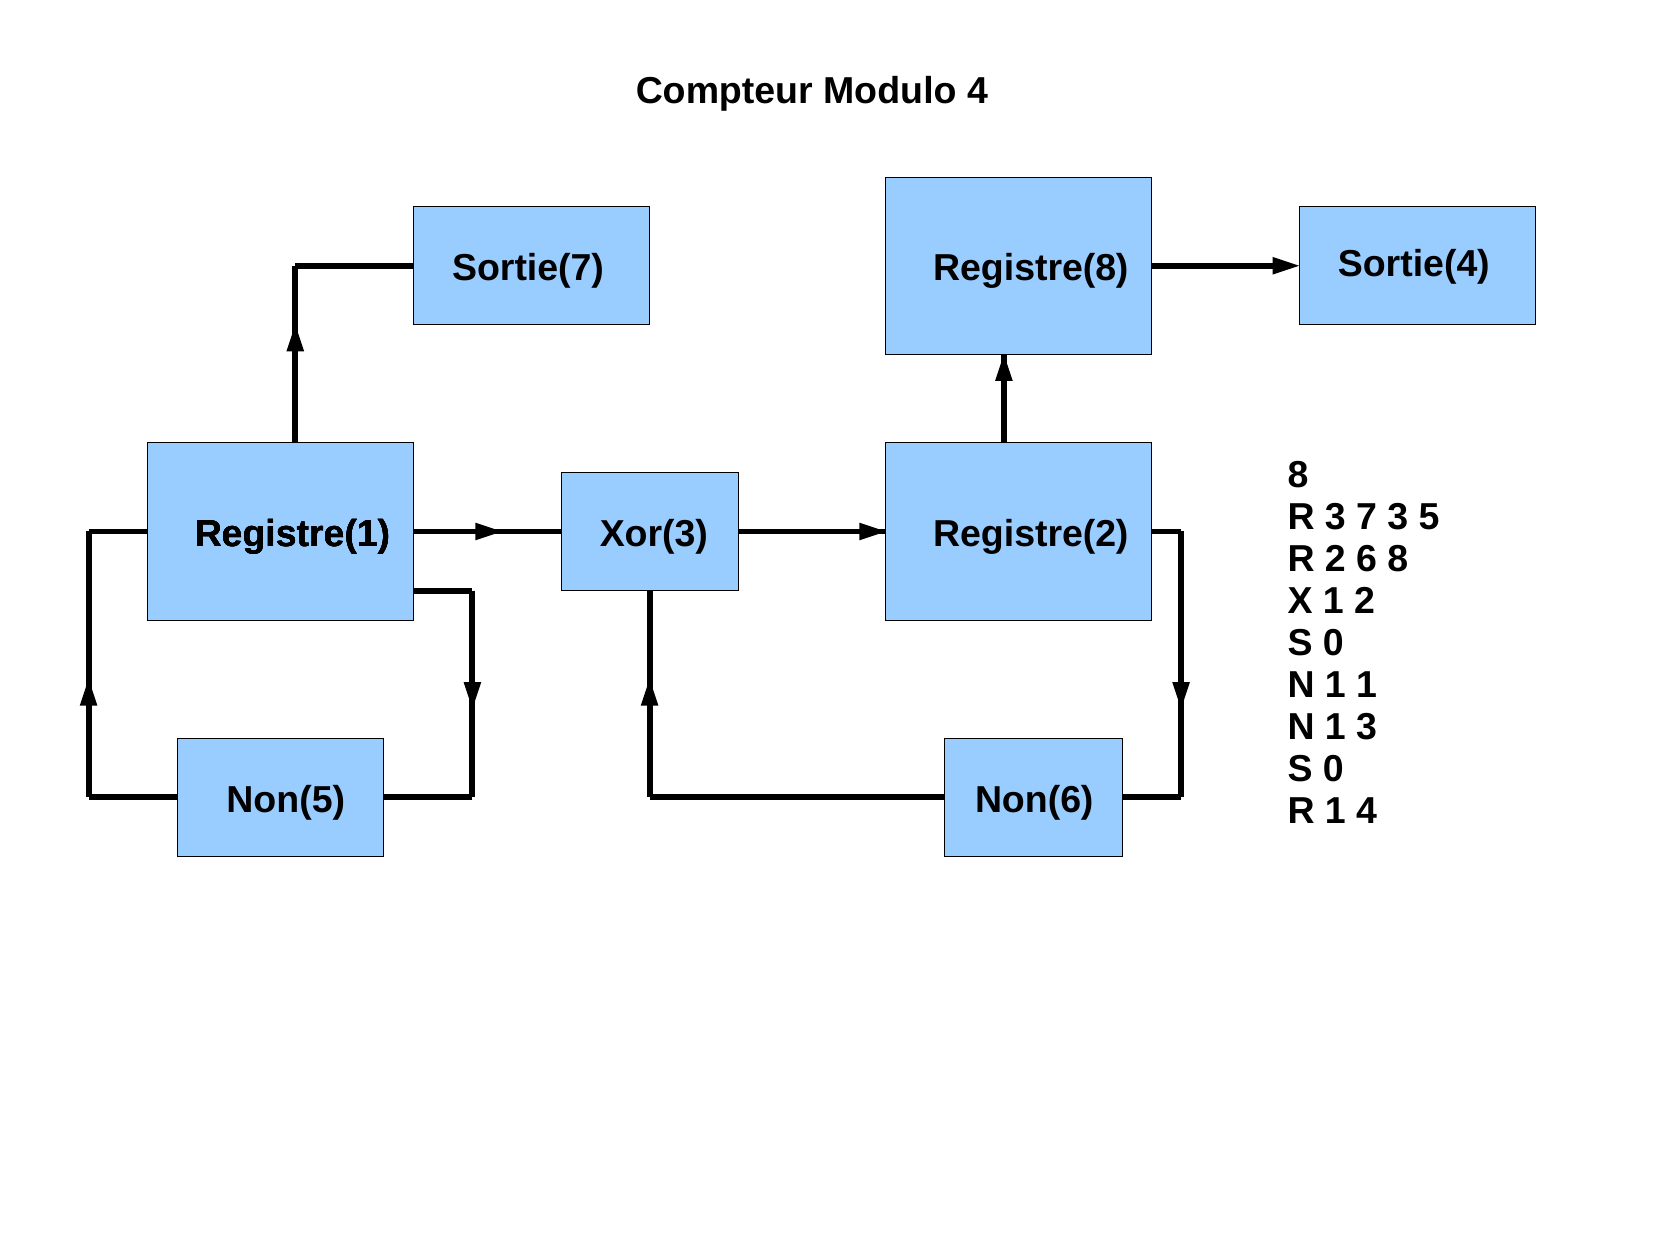

Compteur Modulo 4
 Sortie(4)
 Sortie(7)
Registre(8)
8
R 3 7 3 5
R 2 6 8
X 1 2
S 0
N 1 1
N 1 3
S 0
R 1 4
Registre(1)
Registre(1)
Registre(1)
Registre(1)
 Xor(3)
Registre(2)
 Non(5)
 Non(6)